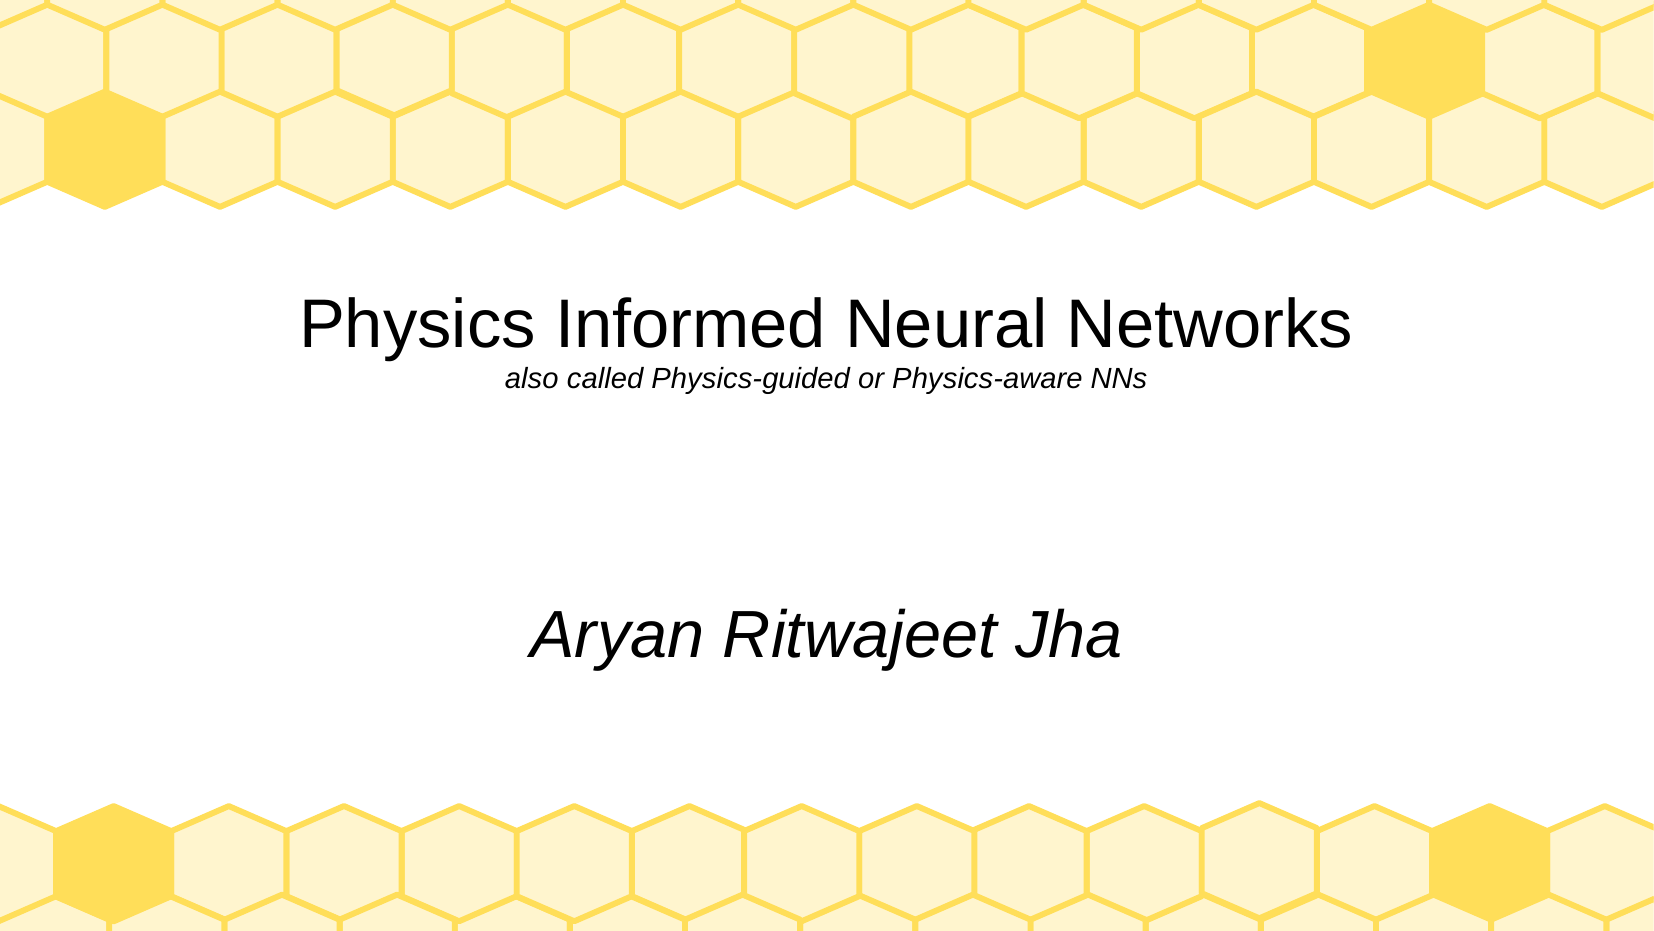

# Physics Informed Neural Networks also called Physics-guided or Physics-aware NNs
Aryan Ritwajeet Jha